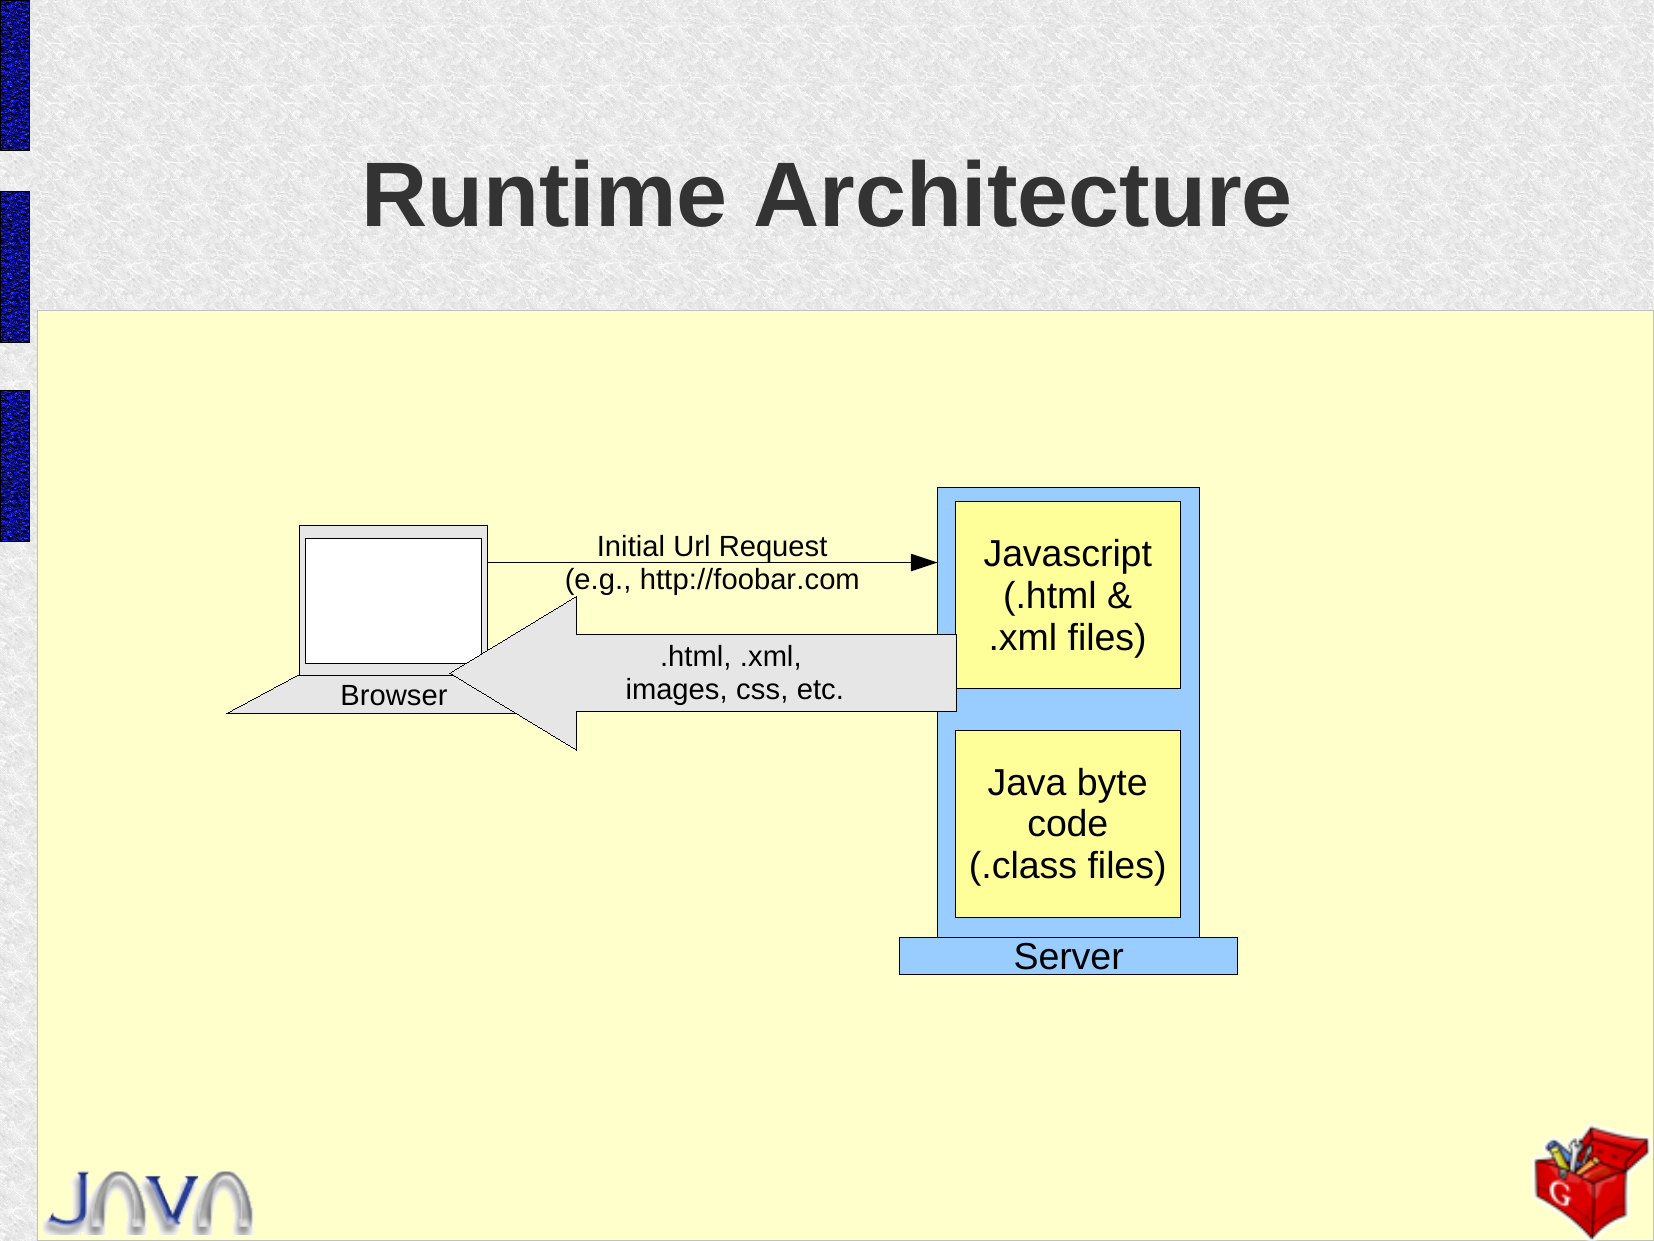

# Runtime Architecture
Javascript
(.html &
.xml files)
Browser
Initial Url Request
(e.g., http://foobar.com
.html, .xml,
images, css, etc.
Java byte
code
(.class files)
Server